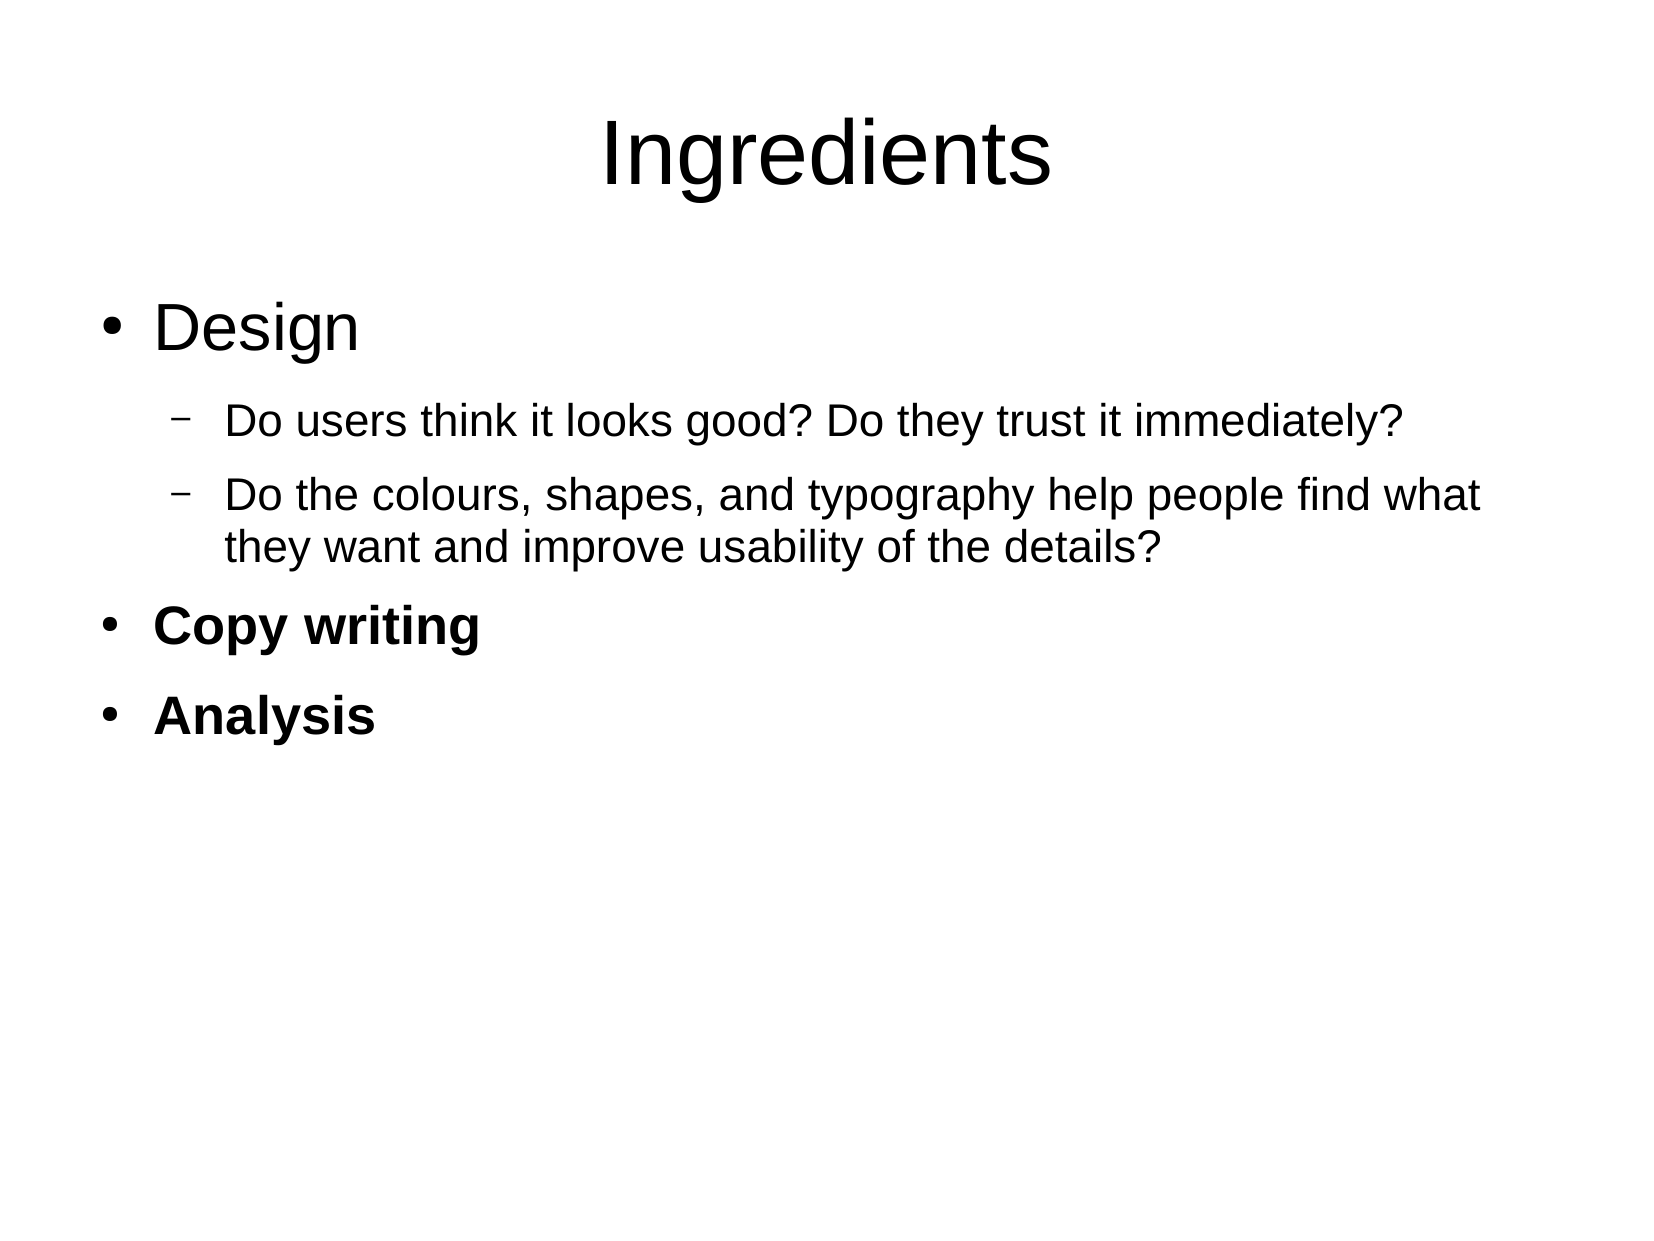

# Ingredients
Design
Do users think it looks good? Do they trust it immediately?
Do the colours, shapes, and typography help people find what they want and improve usability of the details?
Copy writing
Analysis